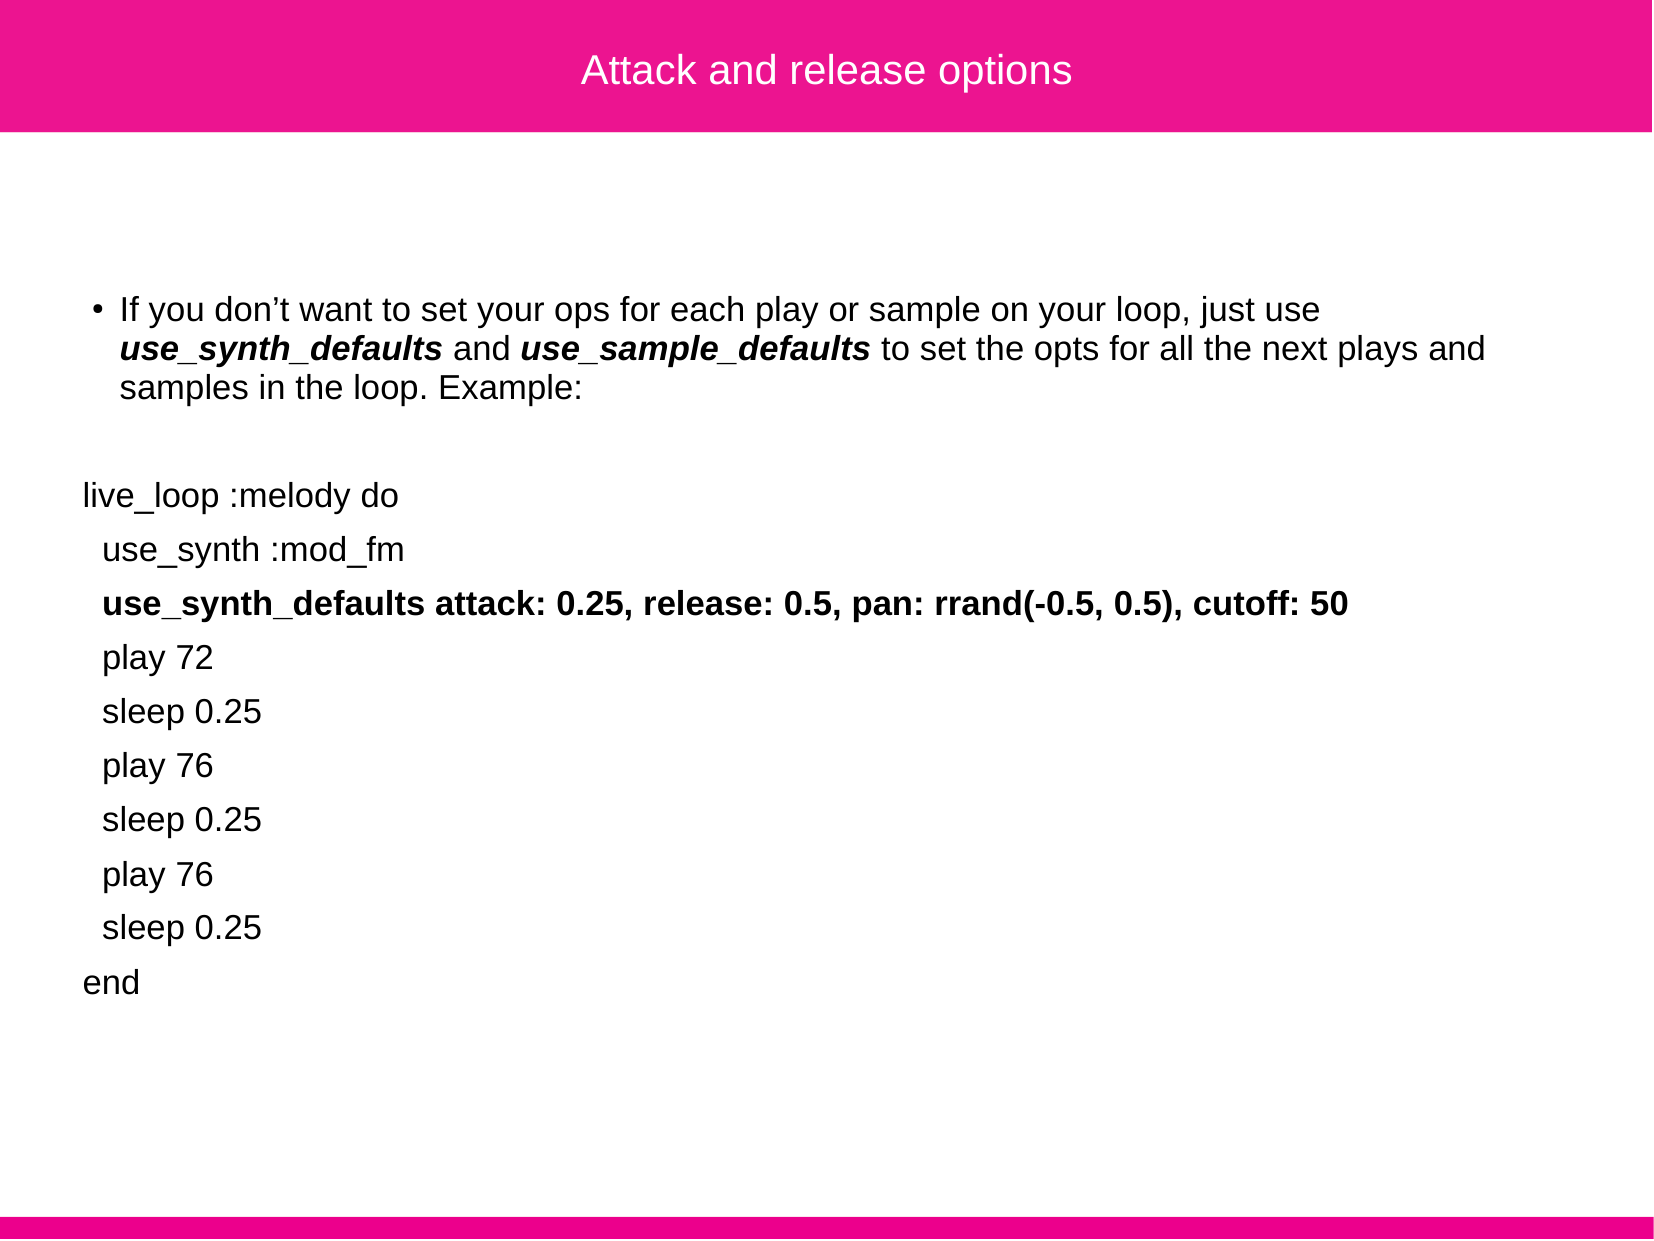

Attack and release options
# If you don’t want to set your ops for each play or sample on your loop, just use use_synth_defaults and use_sample_defaults to set the opts for all the next plays and samples in the loop. Example:
live_loop :melody do
 use_synth :mod_fm
 use_synth_defaults attack: 0.25, release: 0.5, pan: rrand(-0.5, 0.5), cutoff: 50
 play 72
 sleep 0.25
 play 76
 sleep 0.25
 play 76
 sleep 0.25
end